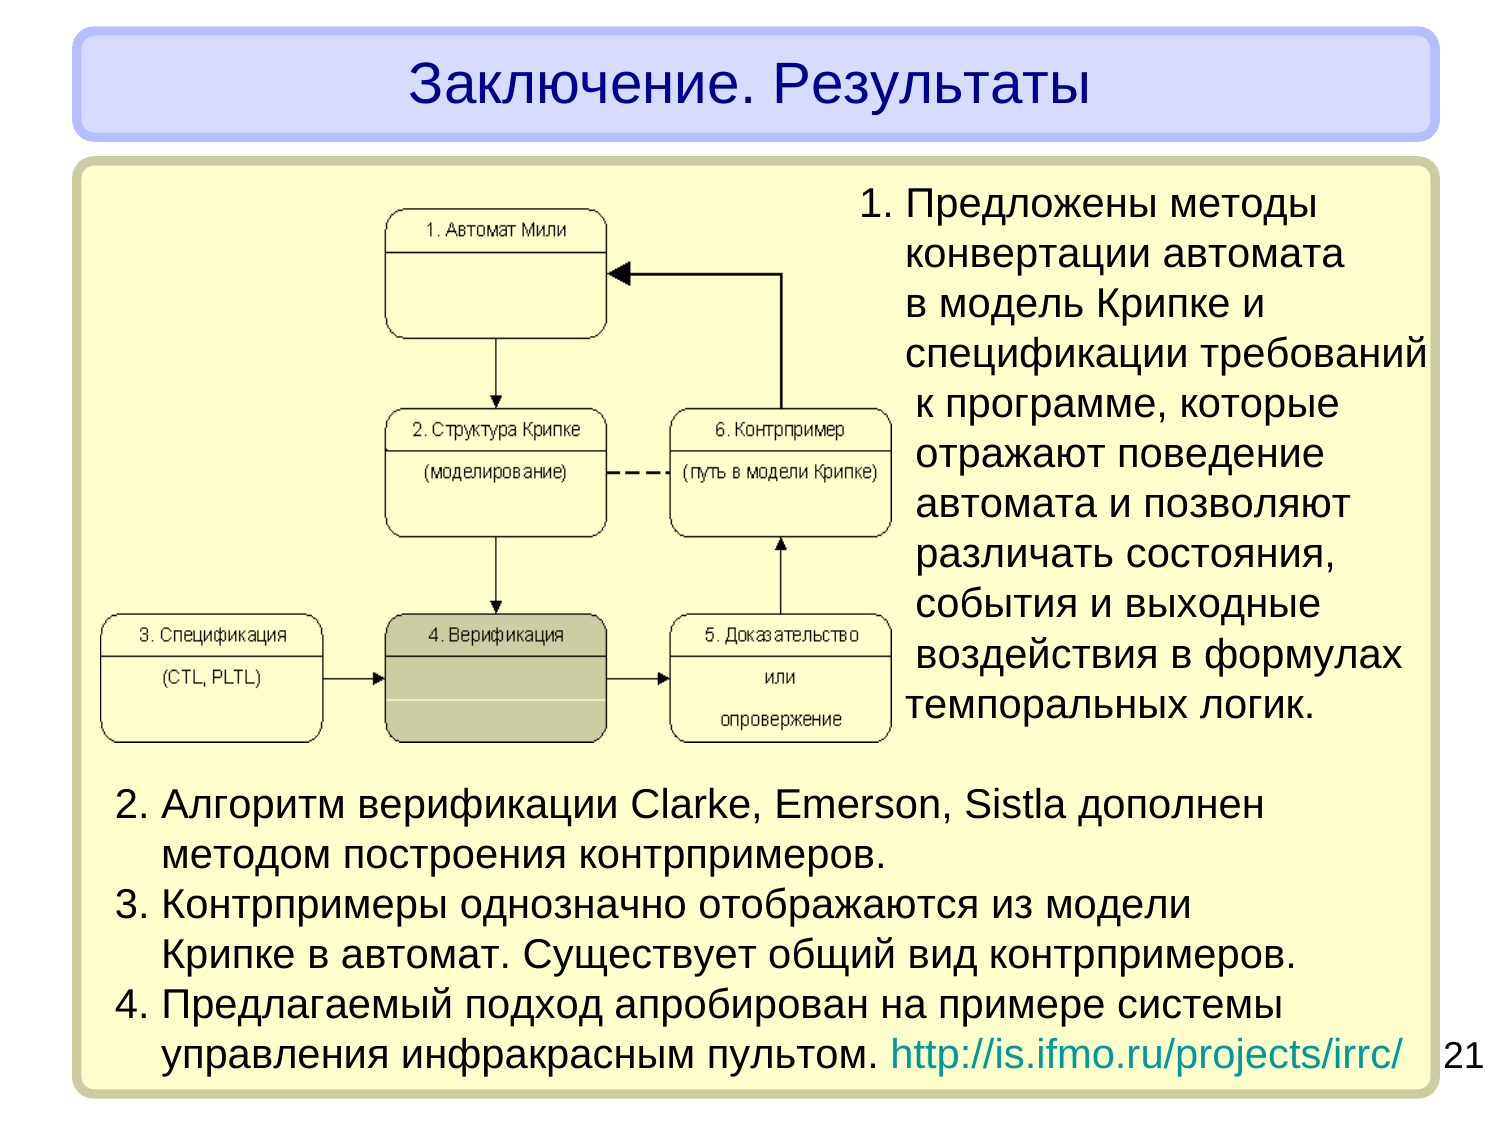

# Заключение. Результаты
1. Предложены методы
 конвертации автомата
 в модель Крипке и
 спецификации требований к программе, которые отражают поведение автомата и позволяют различать состояния, события и выходные воздействия в формулах
 темпоральных логик.
2. Алгоритм верификации Clarke, Emerson, Sistla дополнен
 методом построения контрпримеров.
3. Контрпримеры однозначно отображаются из модели
 Крипке в автомат. Существует общий вид контрпримеров.
4. Предлагаемый подход апробирован на примере системы
 управления инфракрасным пультом. http://is.ifmo.ru/projects/irrc/
21